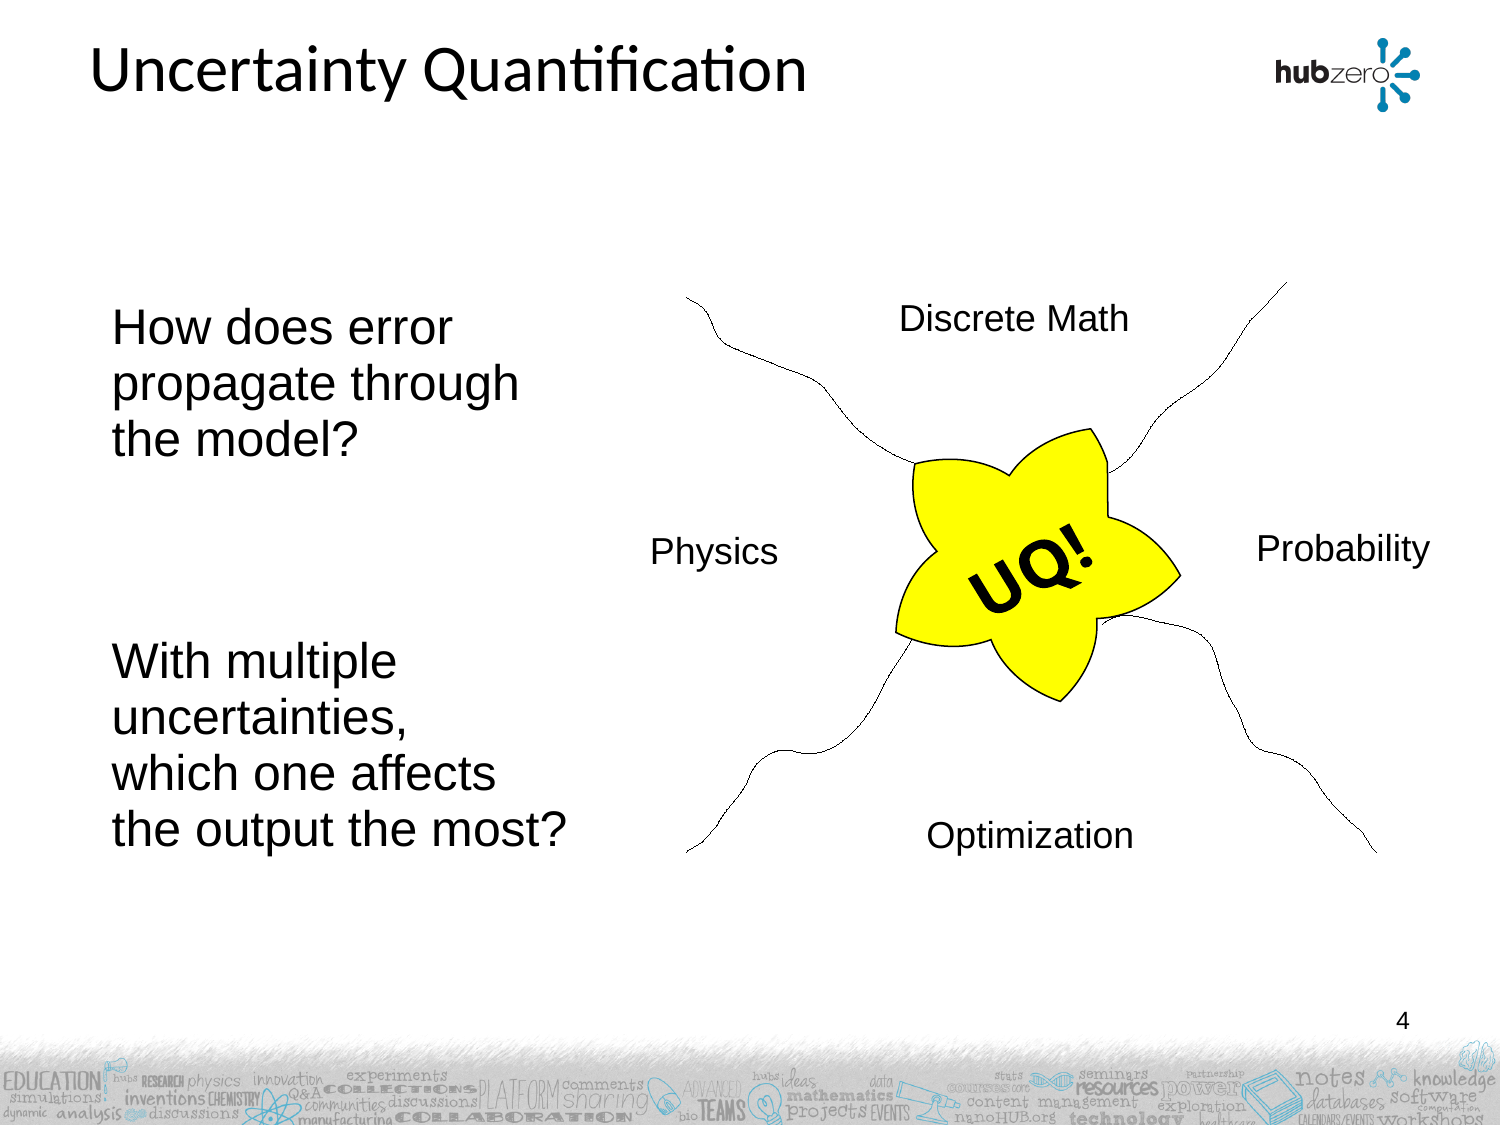

Uncertainty Quantification
Discrete Math
Probability
Physics
Optimization
How does error
propagate through
the model?
With multiple
uncertainties,
which one affects
the output the most?